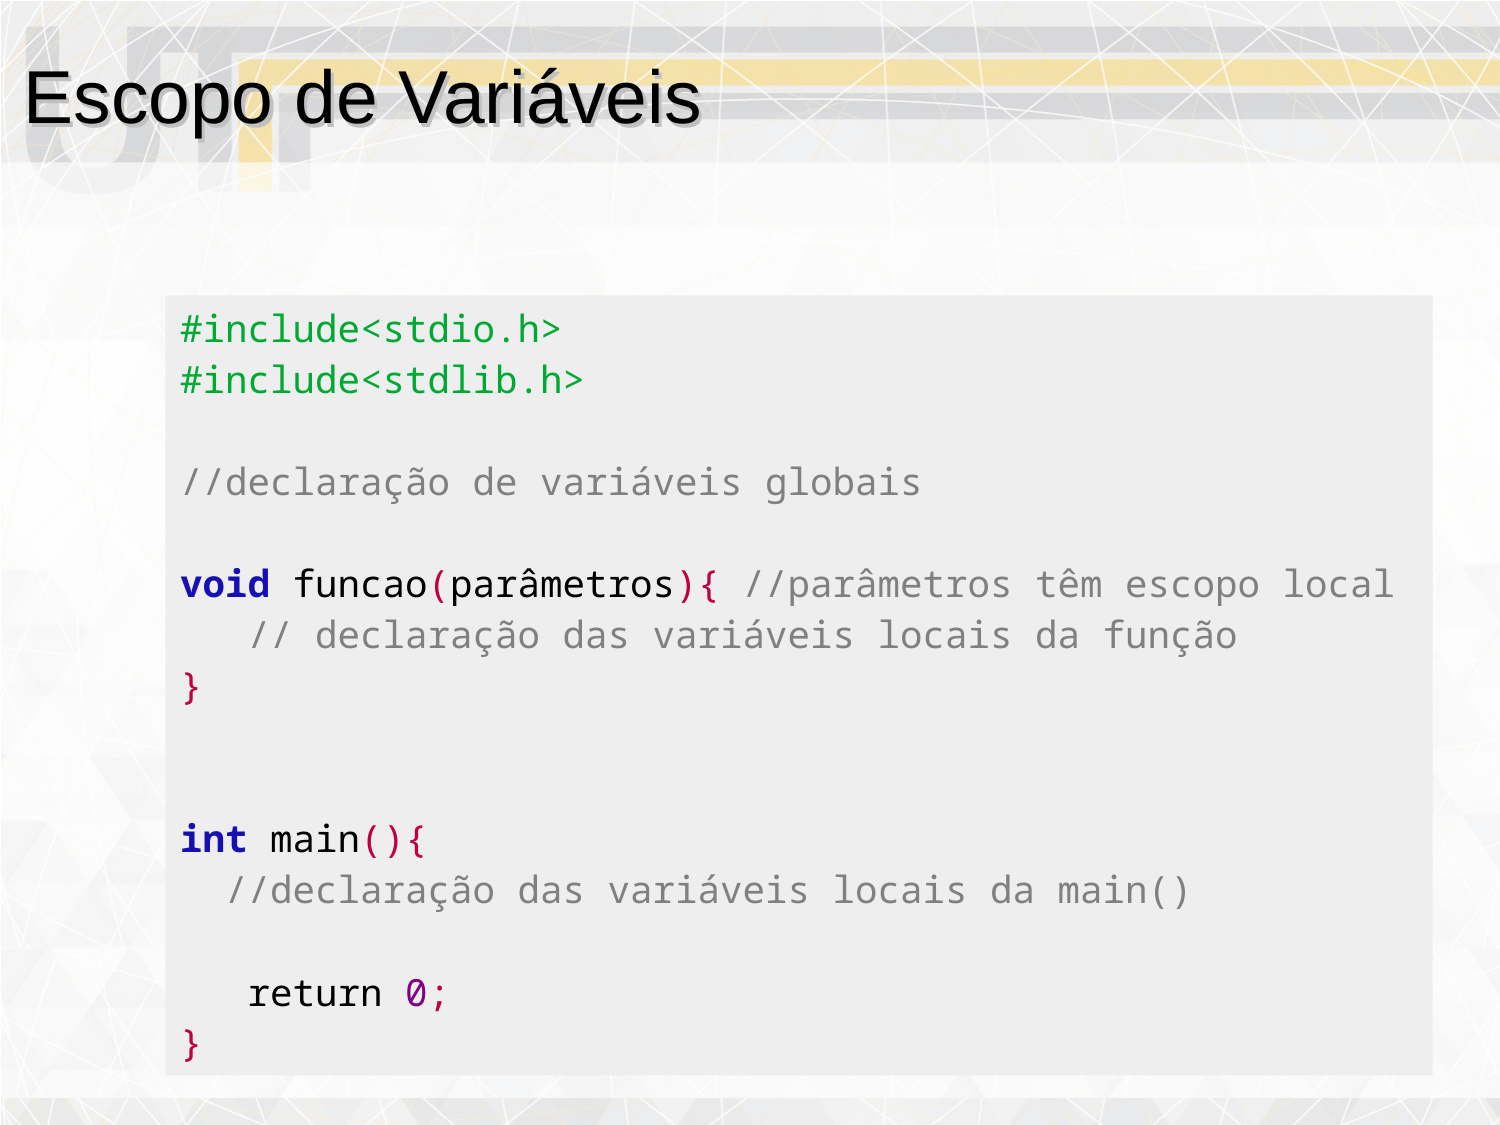

# Escopo de Variáveis
#include<stdio.h>
#include<stdlib.h>
//declaração de variáveis globais
void funcao(parâmetros){ //parâmetros têm escopo local
 // declaração das variáveis locais da função
}
int main(){
 //declaração das variáveis locais da main()
 return 0;
}